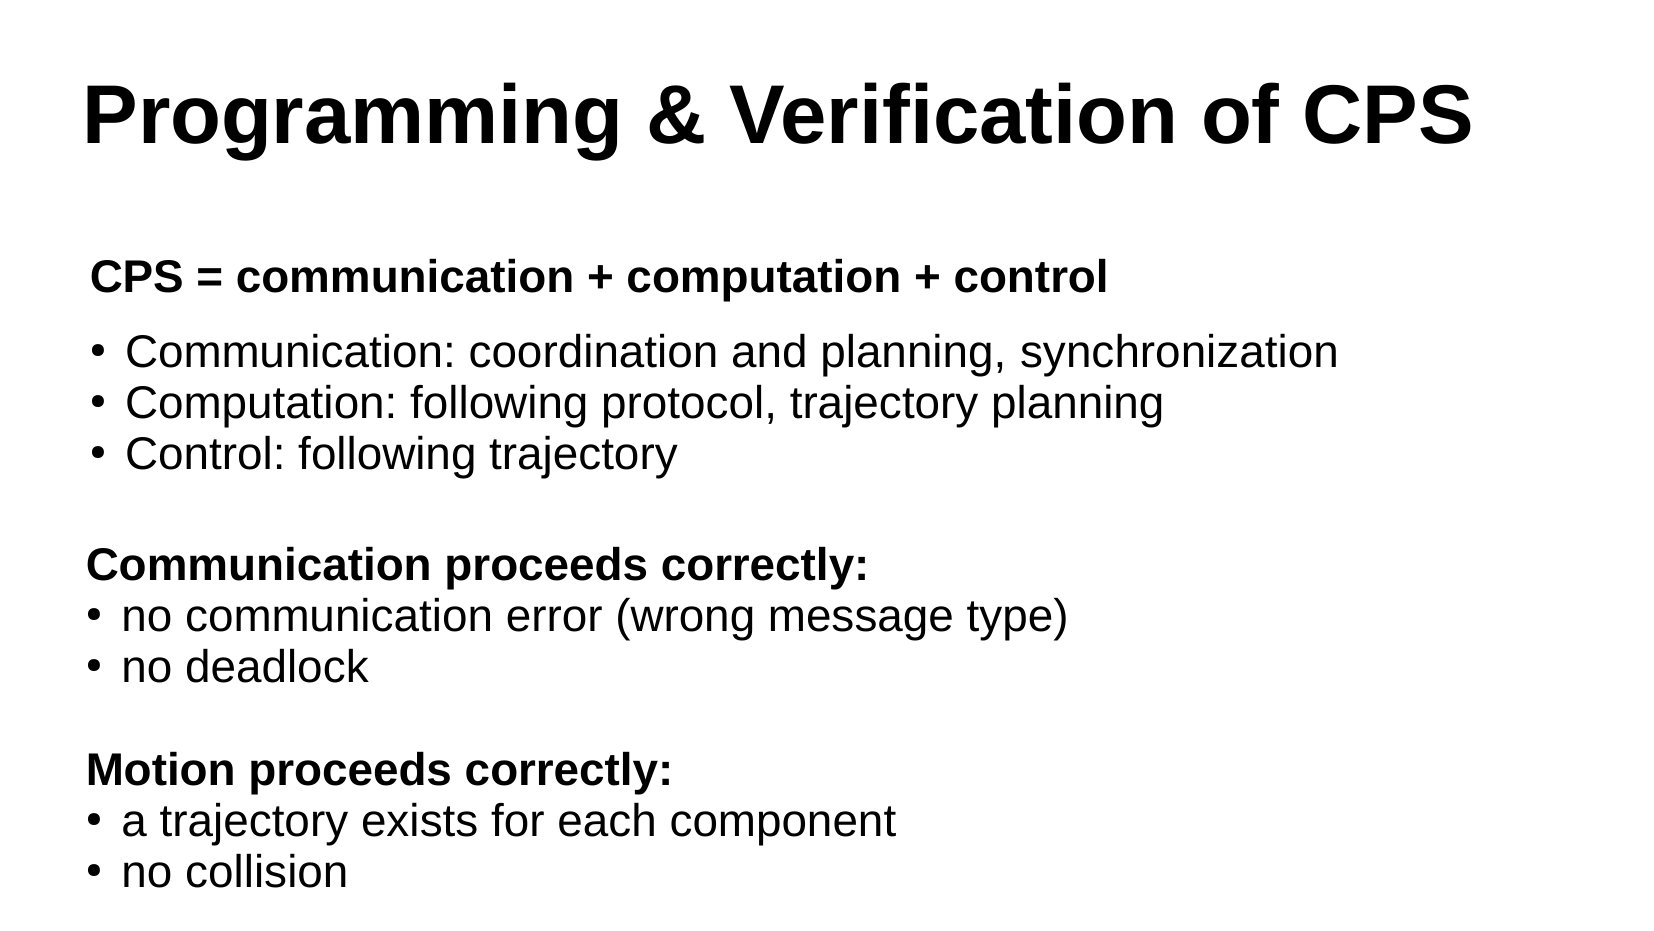

# Programming & Verification of CPS
CPS = communication + computation + control
Communication: coordination and planning, synchronization
Computation: following protocol, trajectory planning
Control: following trajectory
Communication proceeds correctly:
no communication error (wrong message type)
no deadlock
Motion proceeds correctly:
a trajectory exists for each component
no collision